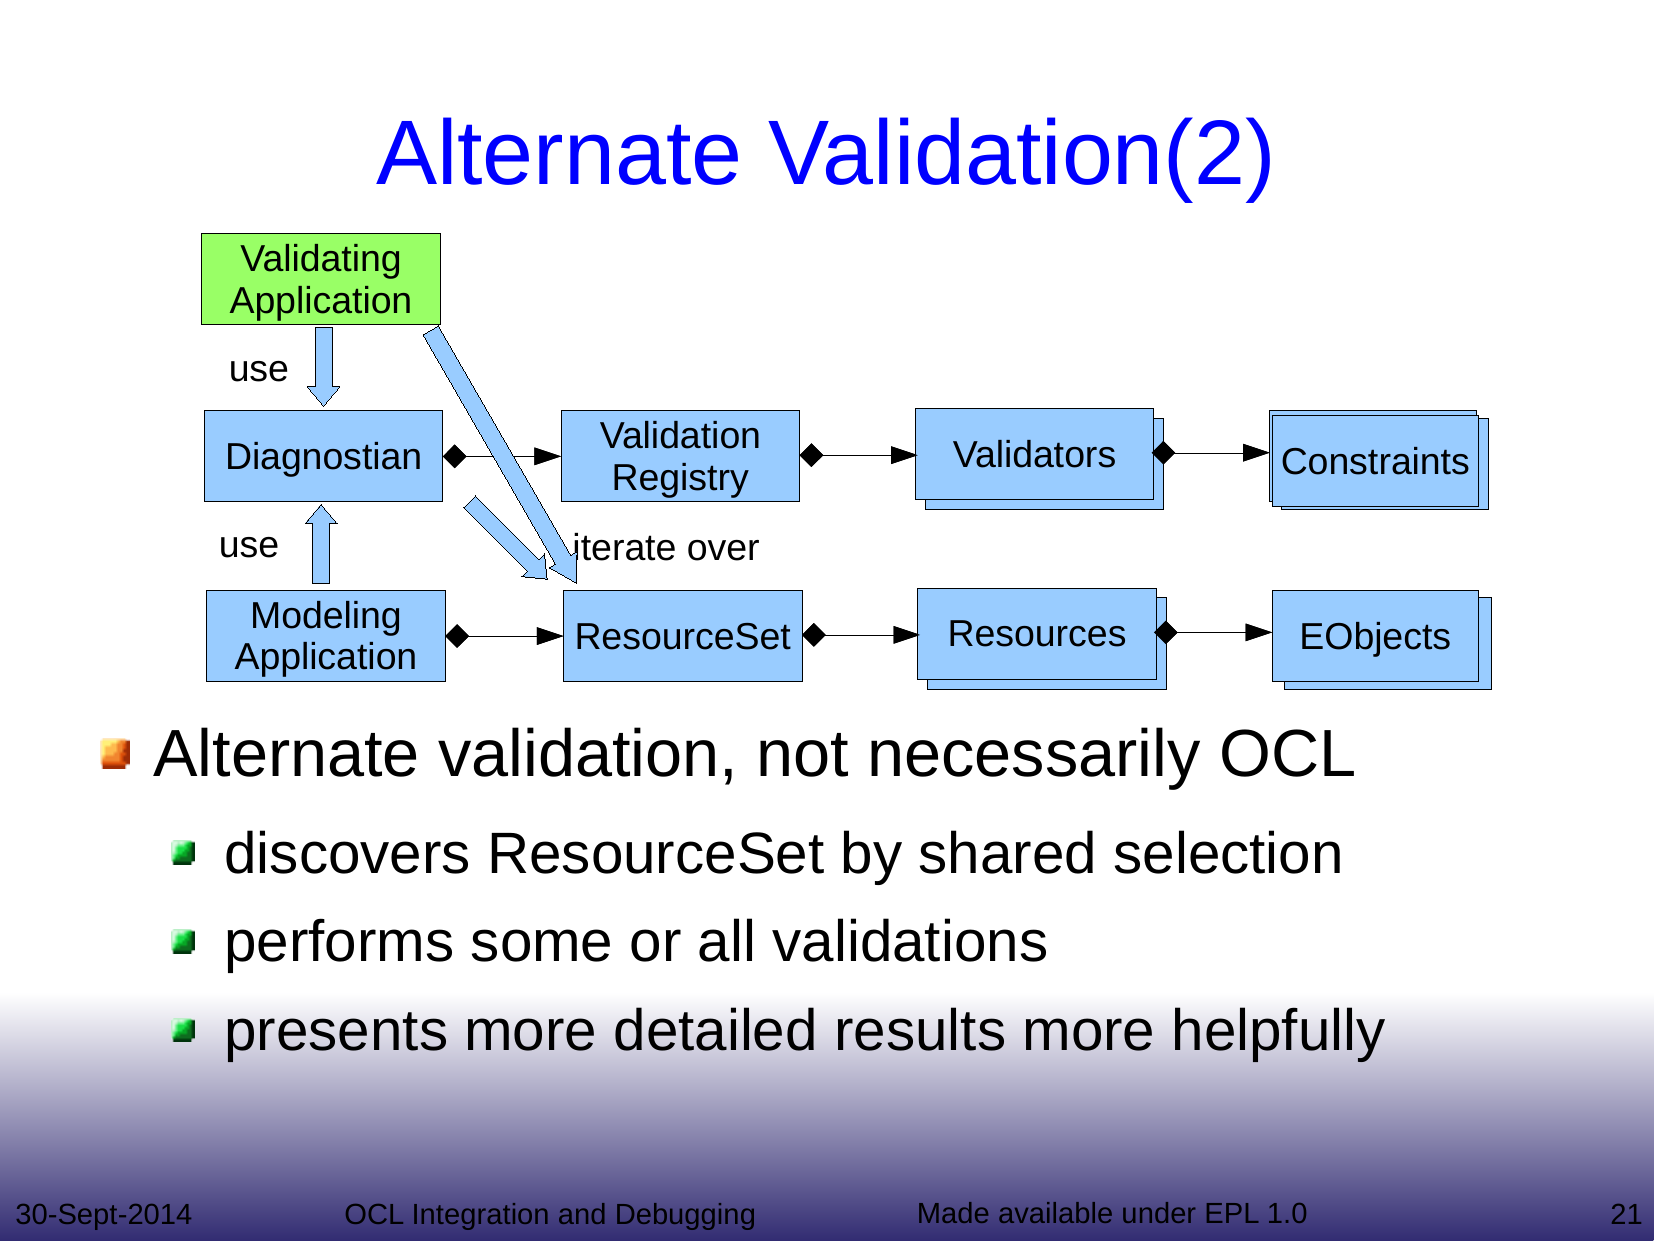

# Alternate Validation(2)
Validating
Application
use
Resources
Validators
Modeling
Application
ResourceSet
Diagnostian
Validation
Registry
EObjects
Constraints
Resources
EObjects
Resources
EObjects
use
iterate over
Resources
Resources
Modeling
Application
ResourceSet
Modeling
Application
ResourceSet
EObjects
EObjects
Resources
EObjects
Resources
EObjects
Alternate validation, not necessarily OCL
discovers ResourceSet by shared selection
performs some or all validations
presents more detailed results more helpfully
30-Sept-2014
OCL Integration and Debugging
21